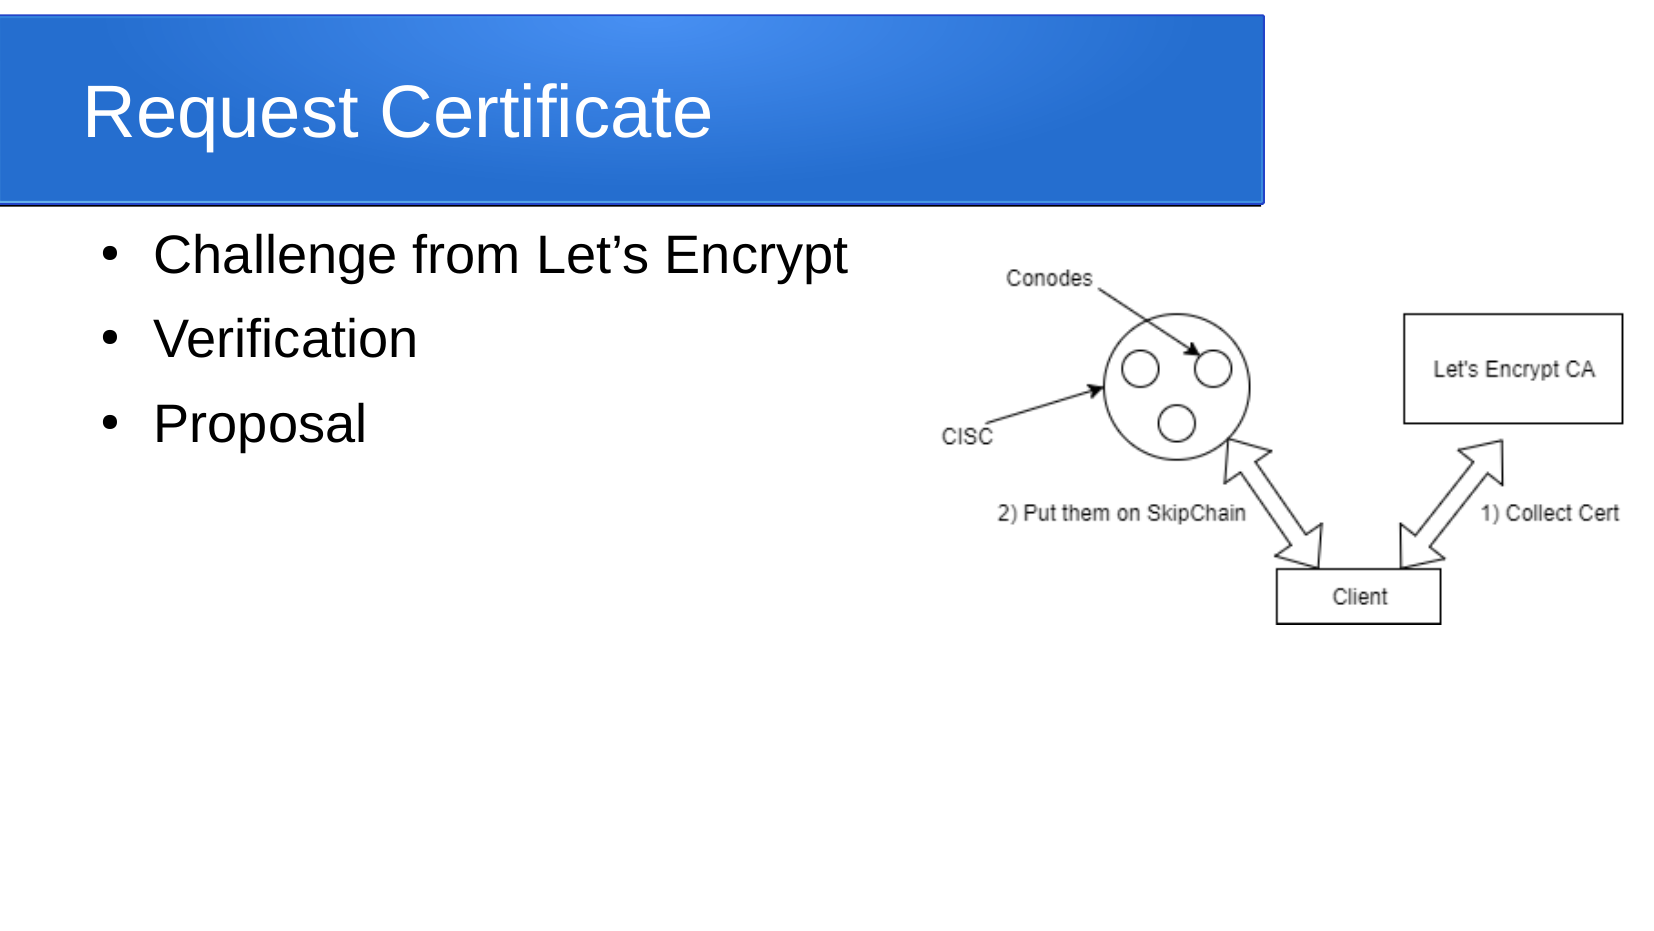

# Request Certificate
Challenge from Let’s Encrypt
Verification
Proposal